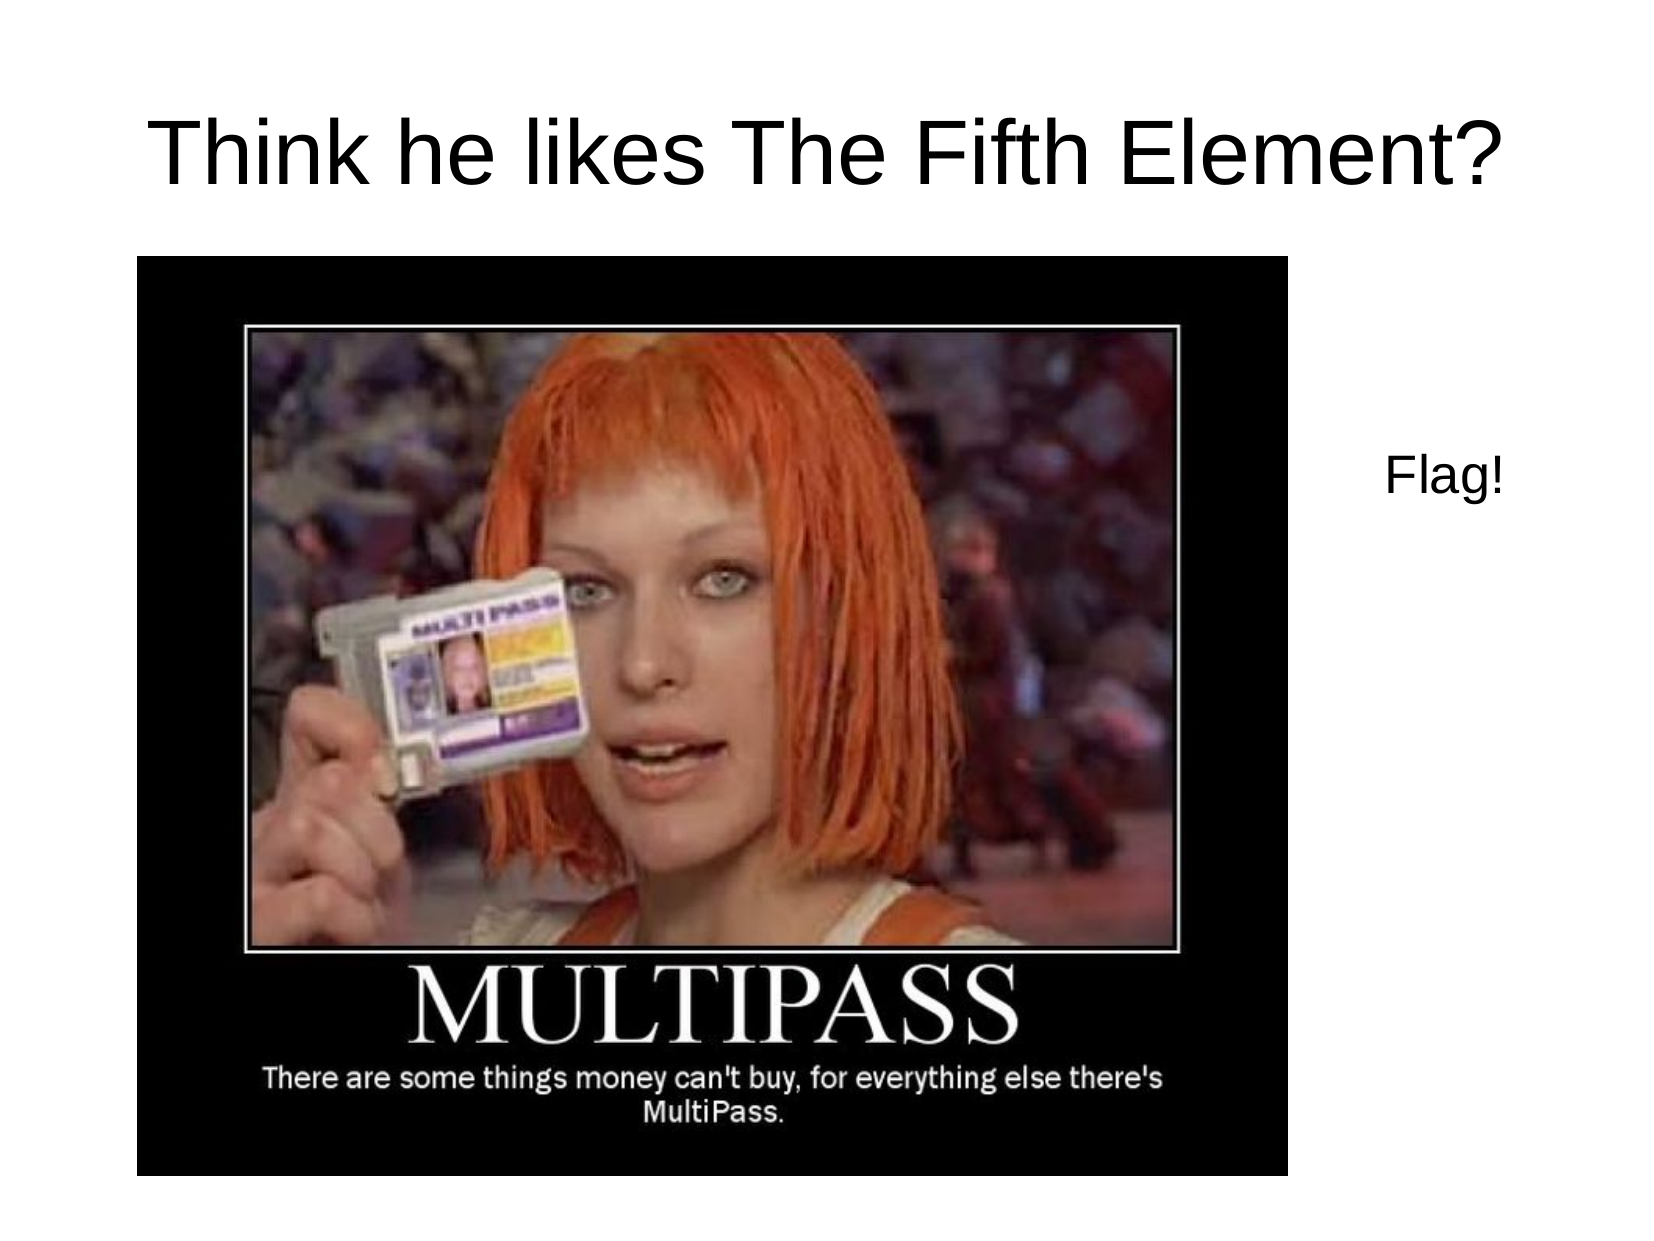

# Think he likes The Fifth Element?
Flag!